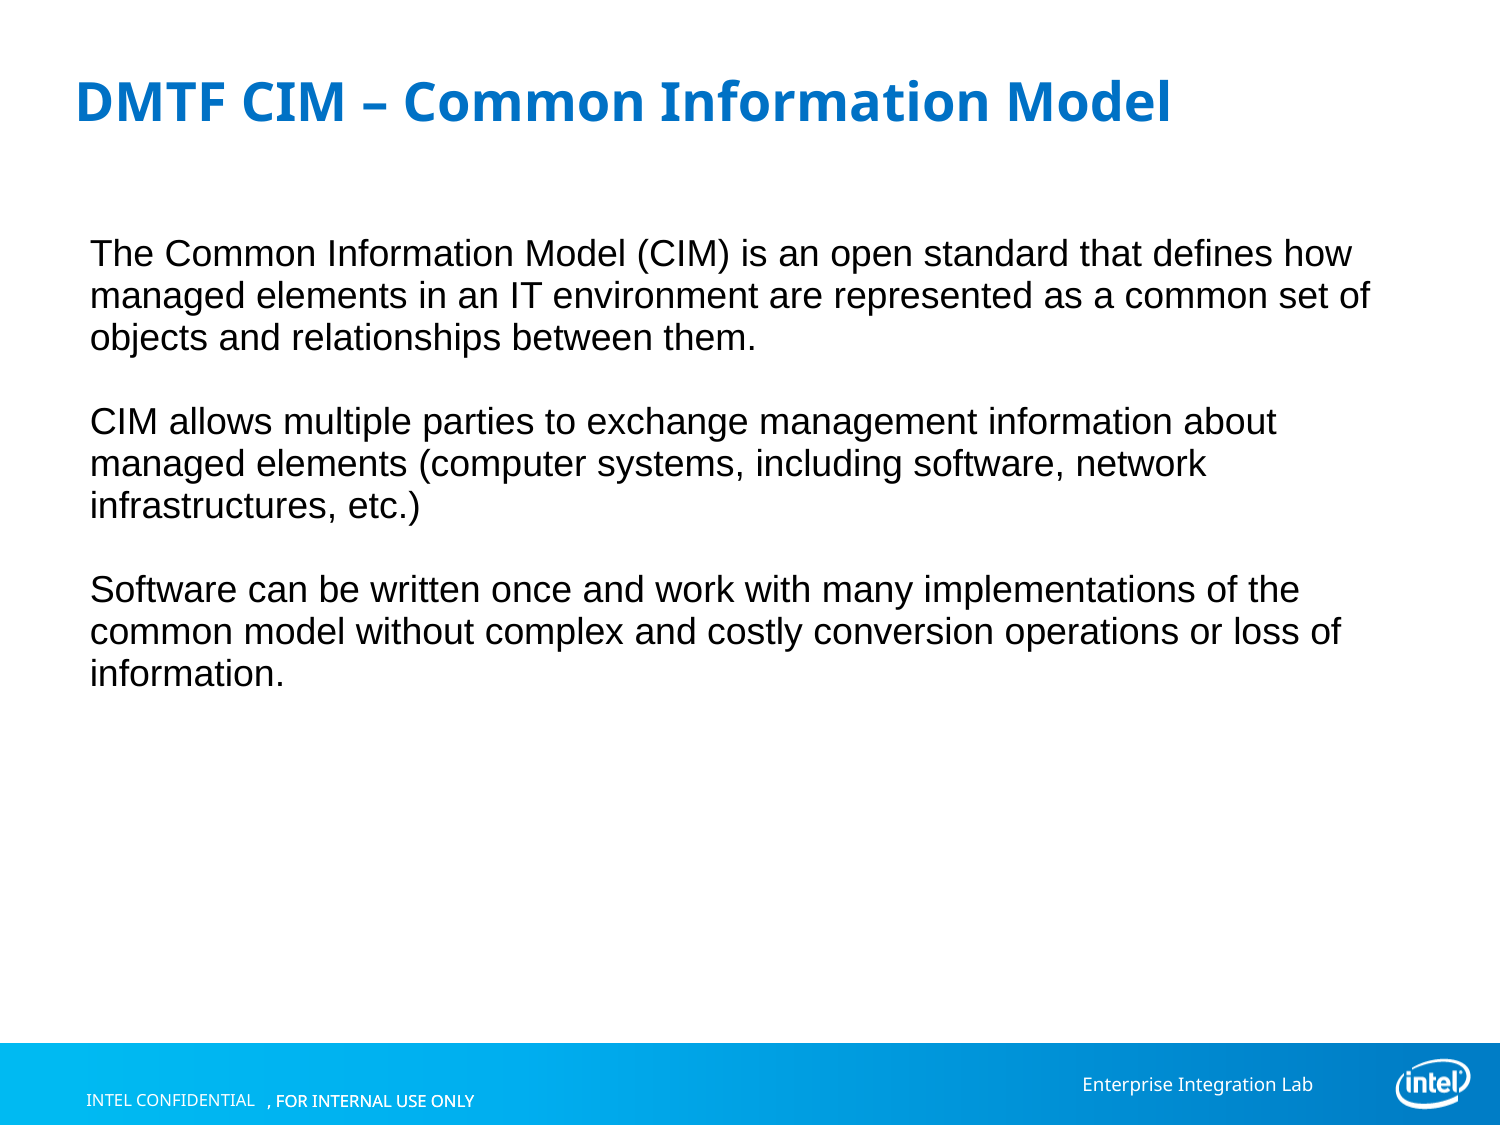

# DMTF CIM – Common Information Model
The Common Information Model (CIM) is an open standard that defines how managed elements in an IT environment are represented as a common set of objects and relationships between them.
CIM allows multiple parties to exchange management information about managed elements (computer systems, including software, network infrastructures, etc.)
Software can be written once and work with many implementations of the common model without complex and costly conversion operations or loss of information.